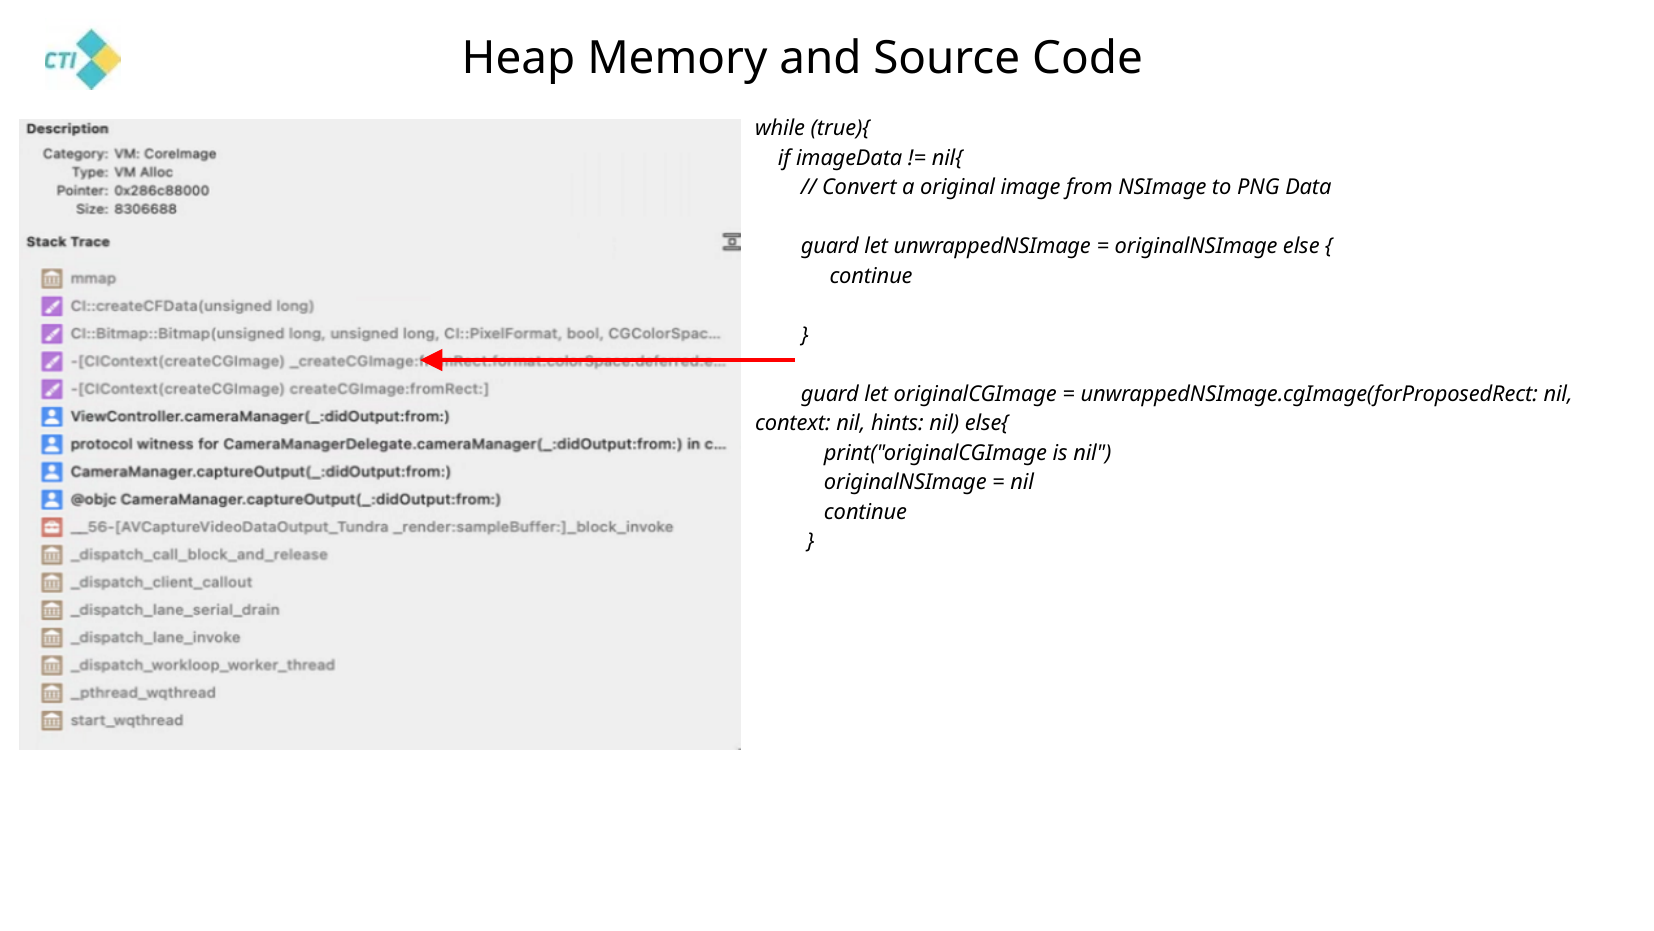

Heap Memory and Source Code
while (true){
 if imageData != nil{
 // Convert a original image from NSImage to PNG Data
 guard let unwrappedNSImage = originalNSImage else {
 continue
 }
 guard let originalCGImage = unwrappedNSImage.cgImage(forProposedRect: nil, context: nil, hints: nil) else{
 print("originalCGImage is nil")
 originalNSImage = nil
 continue
 }
1